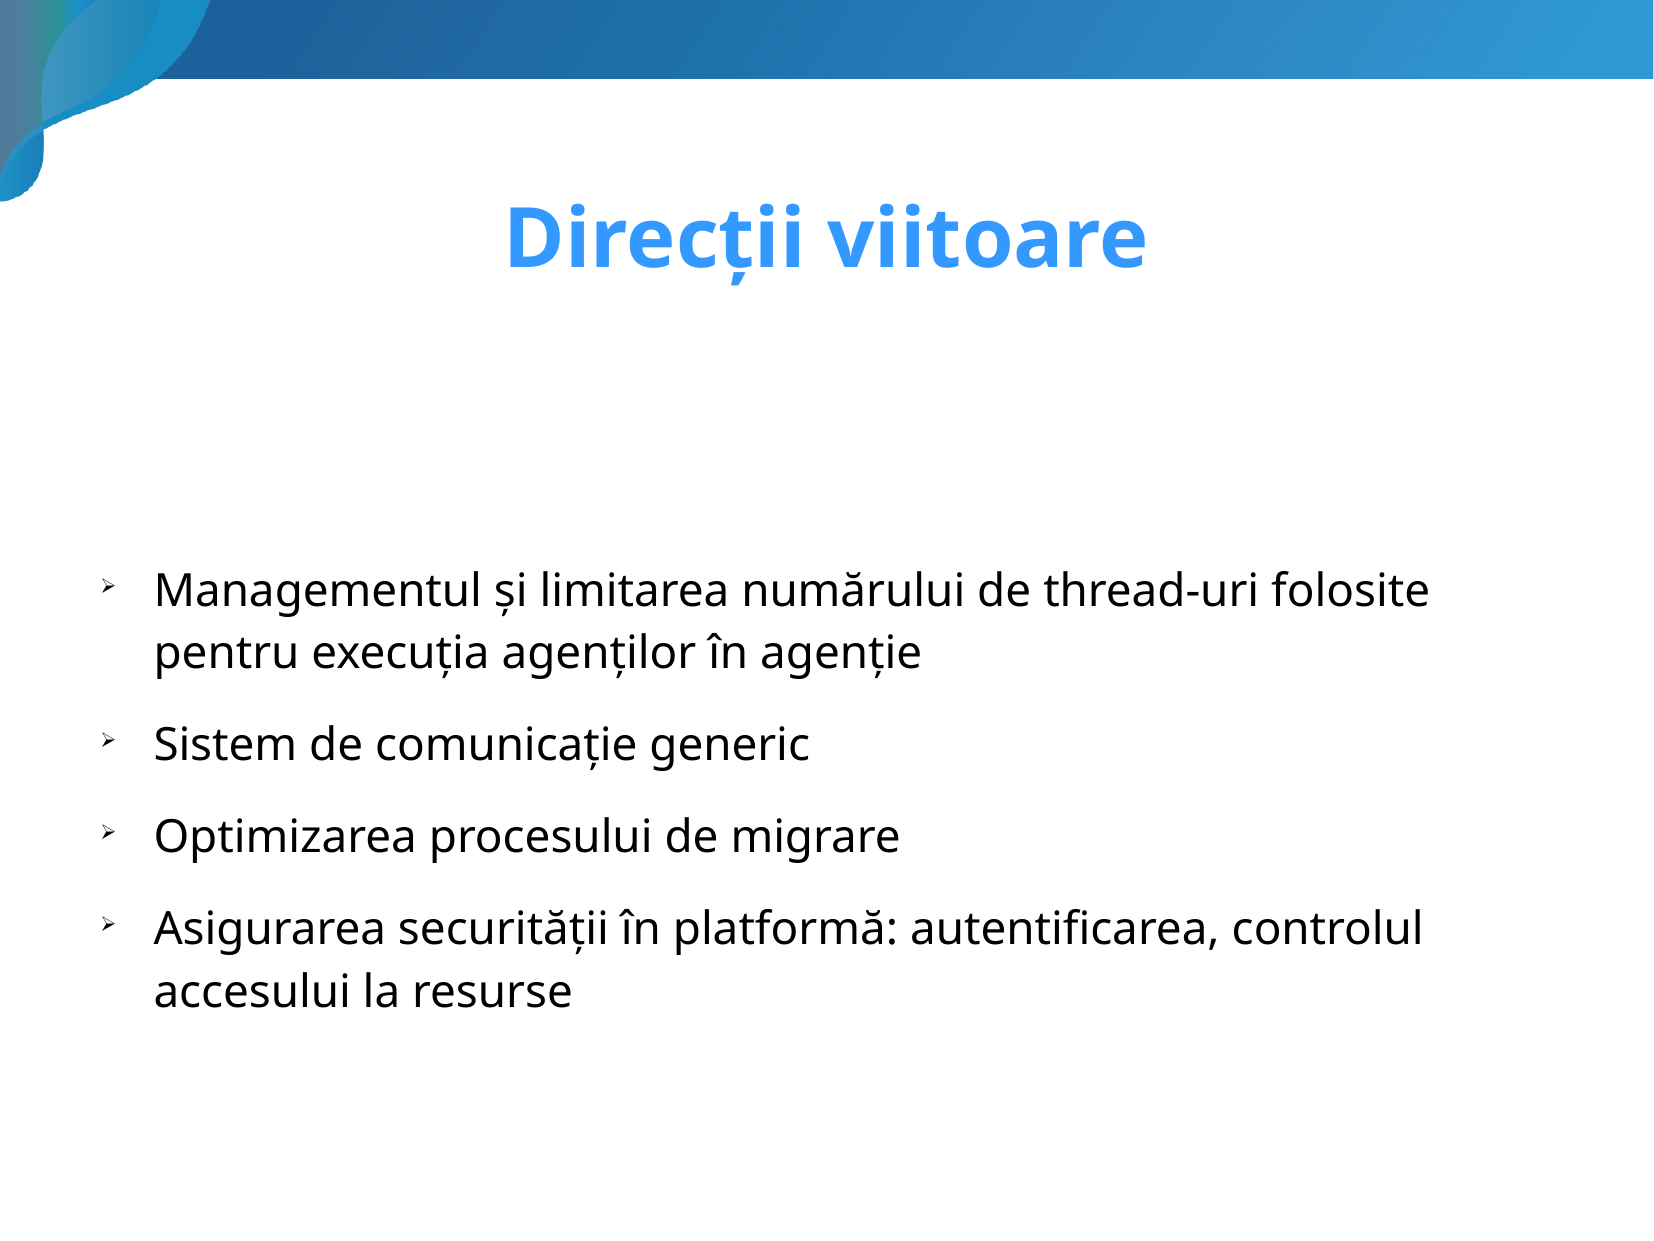

# Direcții viitoare
Managementul și limitarea numărului de thread-uri folosite pentru execuția agenților în agenție
Sistem de comunicație generic
Optimizarea procesului de migrare
Asigurarea securității în platformă: autentificarea, controlul accesului la resurse